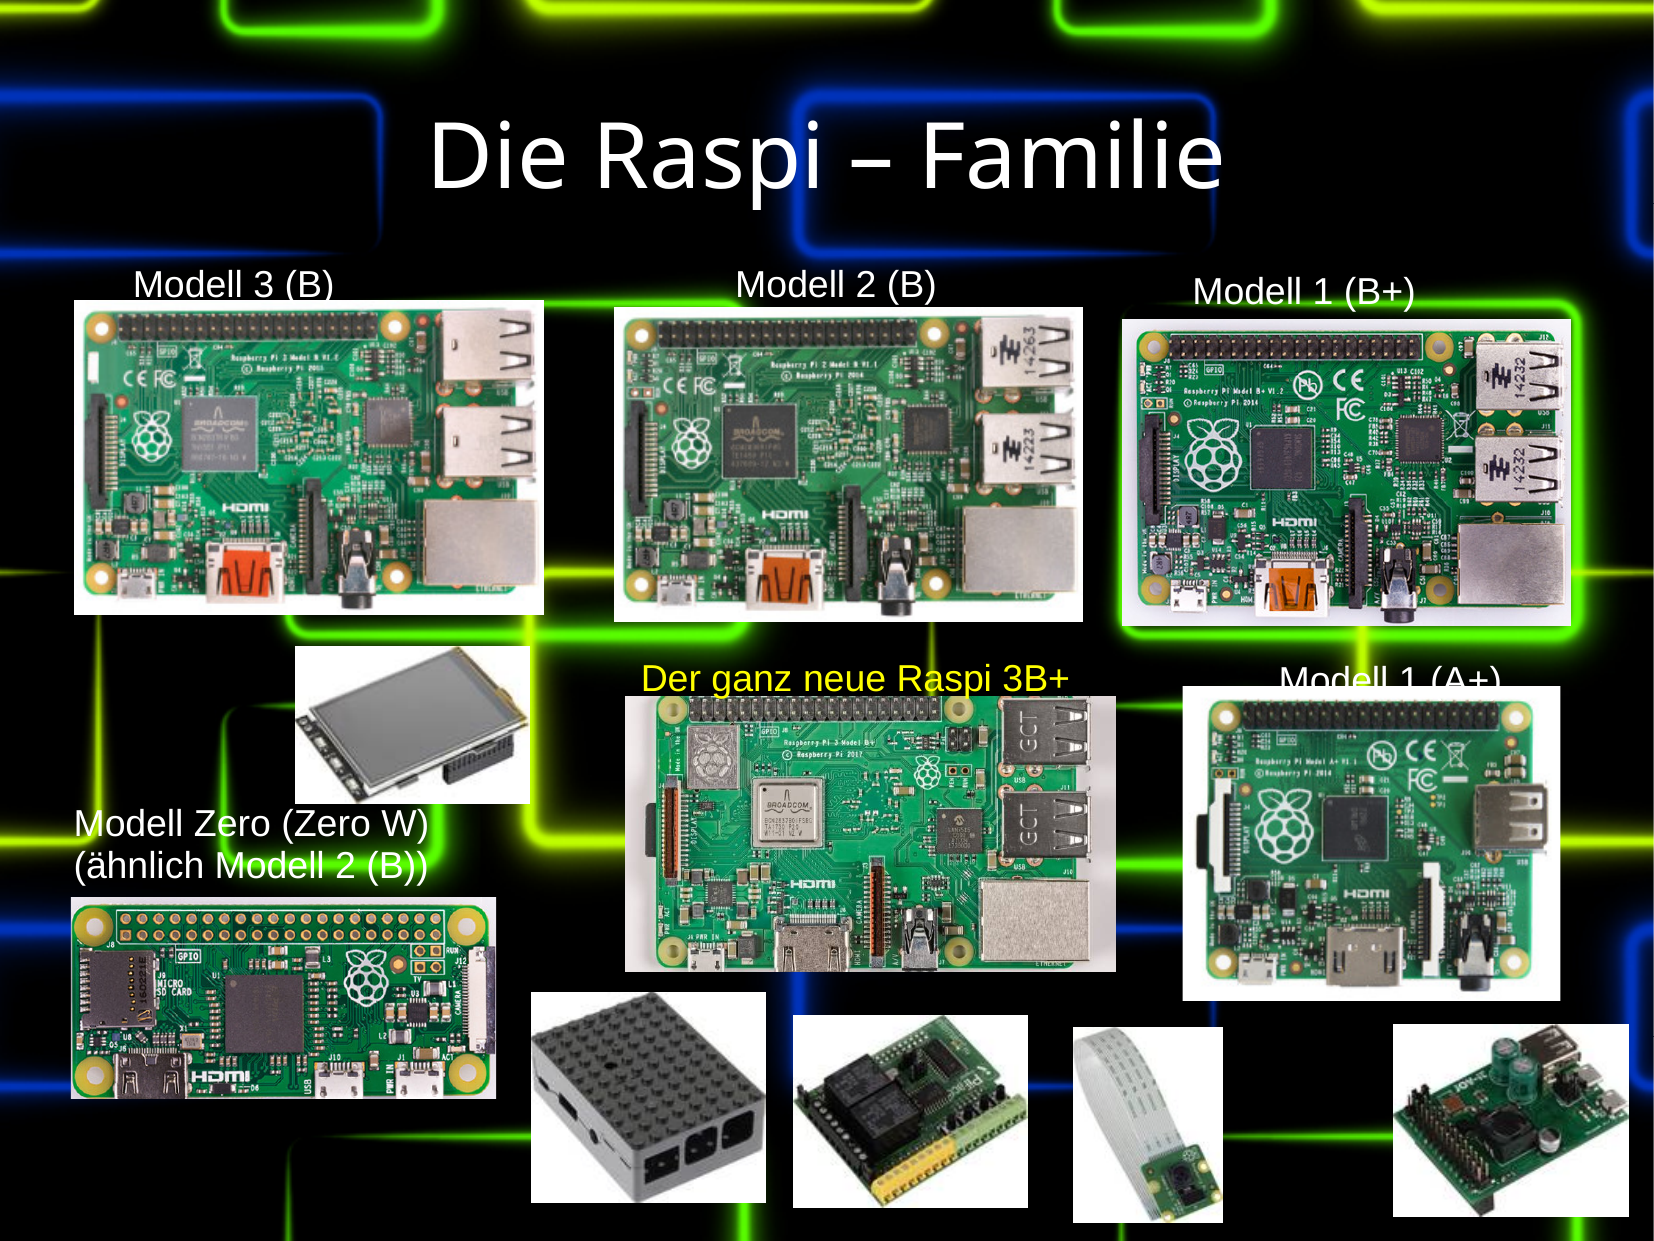

# Die Raspi – Familie
Modell 3 (B)
Modell 2 (B)
Modell 1 (B+)
Der ganz neue Raspi 3B+
Modell 1 (A+)
Modell Zero (Zero W)
(ähnlich Modell 2 (B))
12